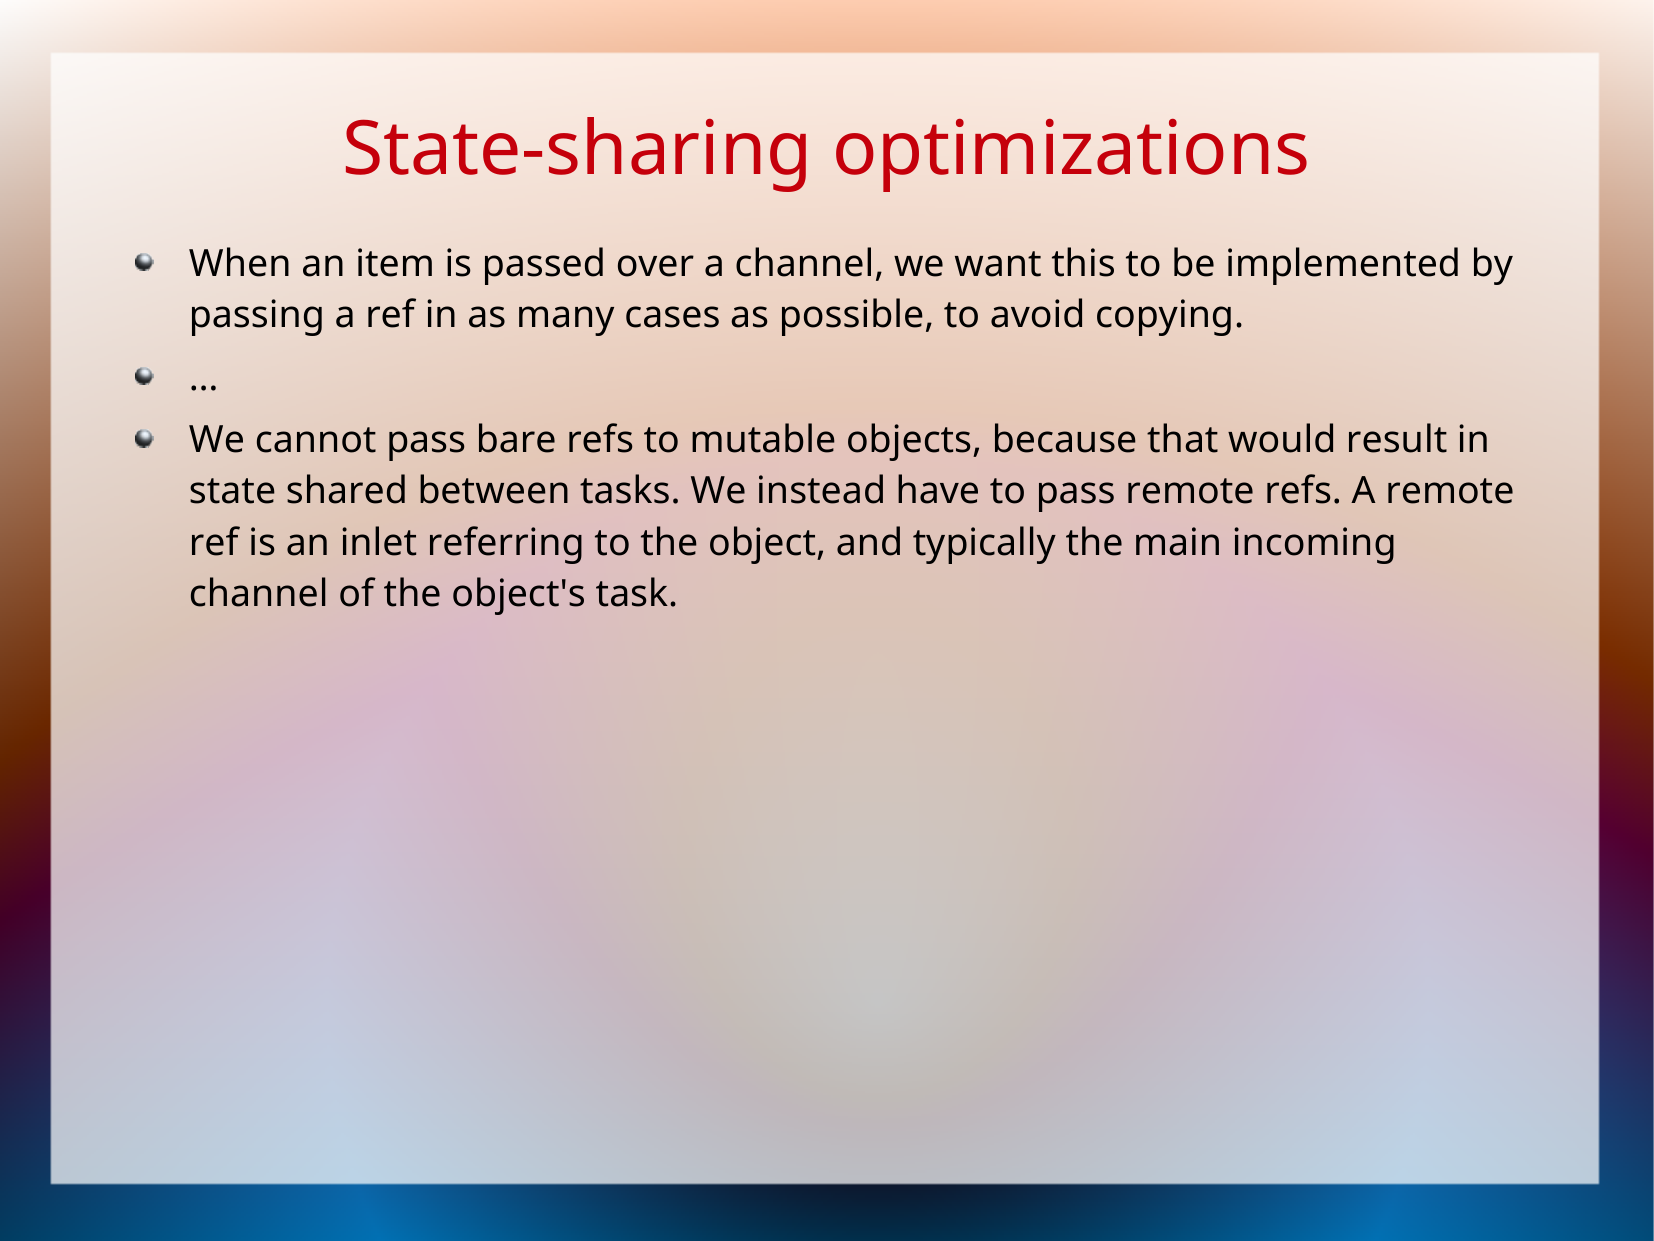

# State-sharing optimizations
When an item is passed over a channel, we want this to be implemented by passing a ref in as many cases as possible, to avoid copying.
…
We cannot pass bare refs to mutable objects, because that would result in state shared between tasks. We instead have to pass remote refs. A remote ref is an inlet referring to the object, and typically the main incoming channel of the object's task.